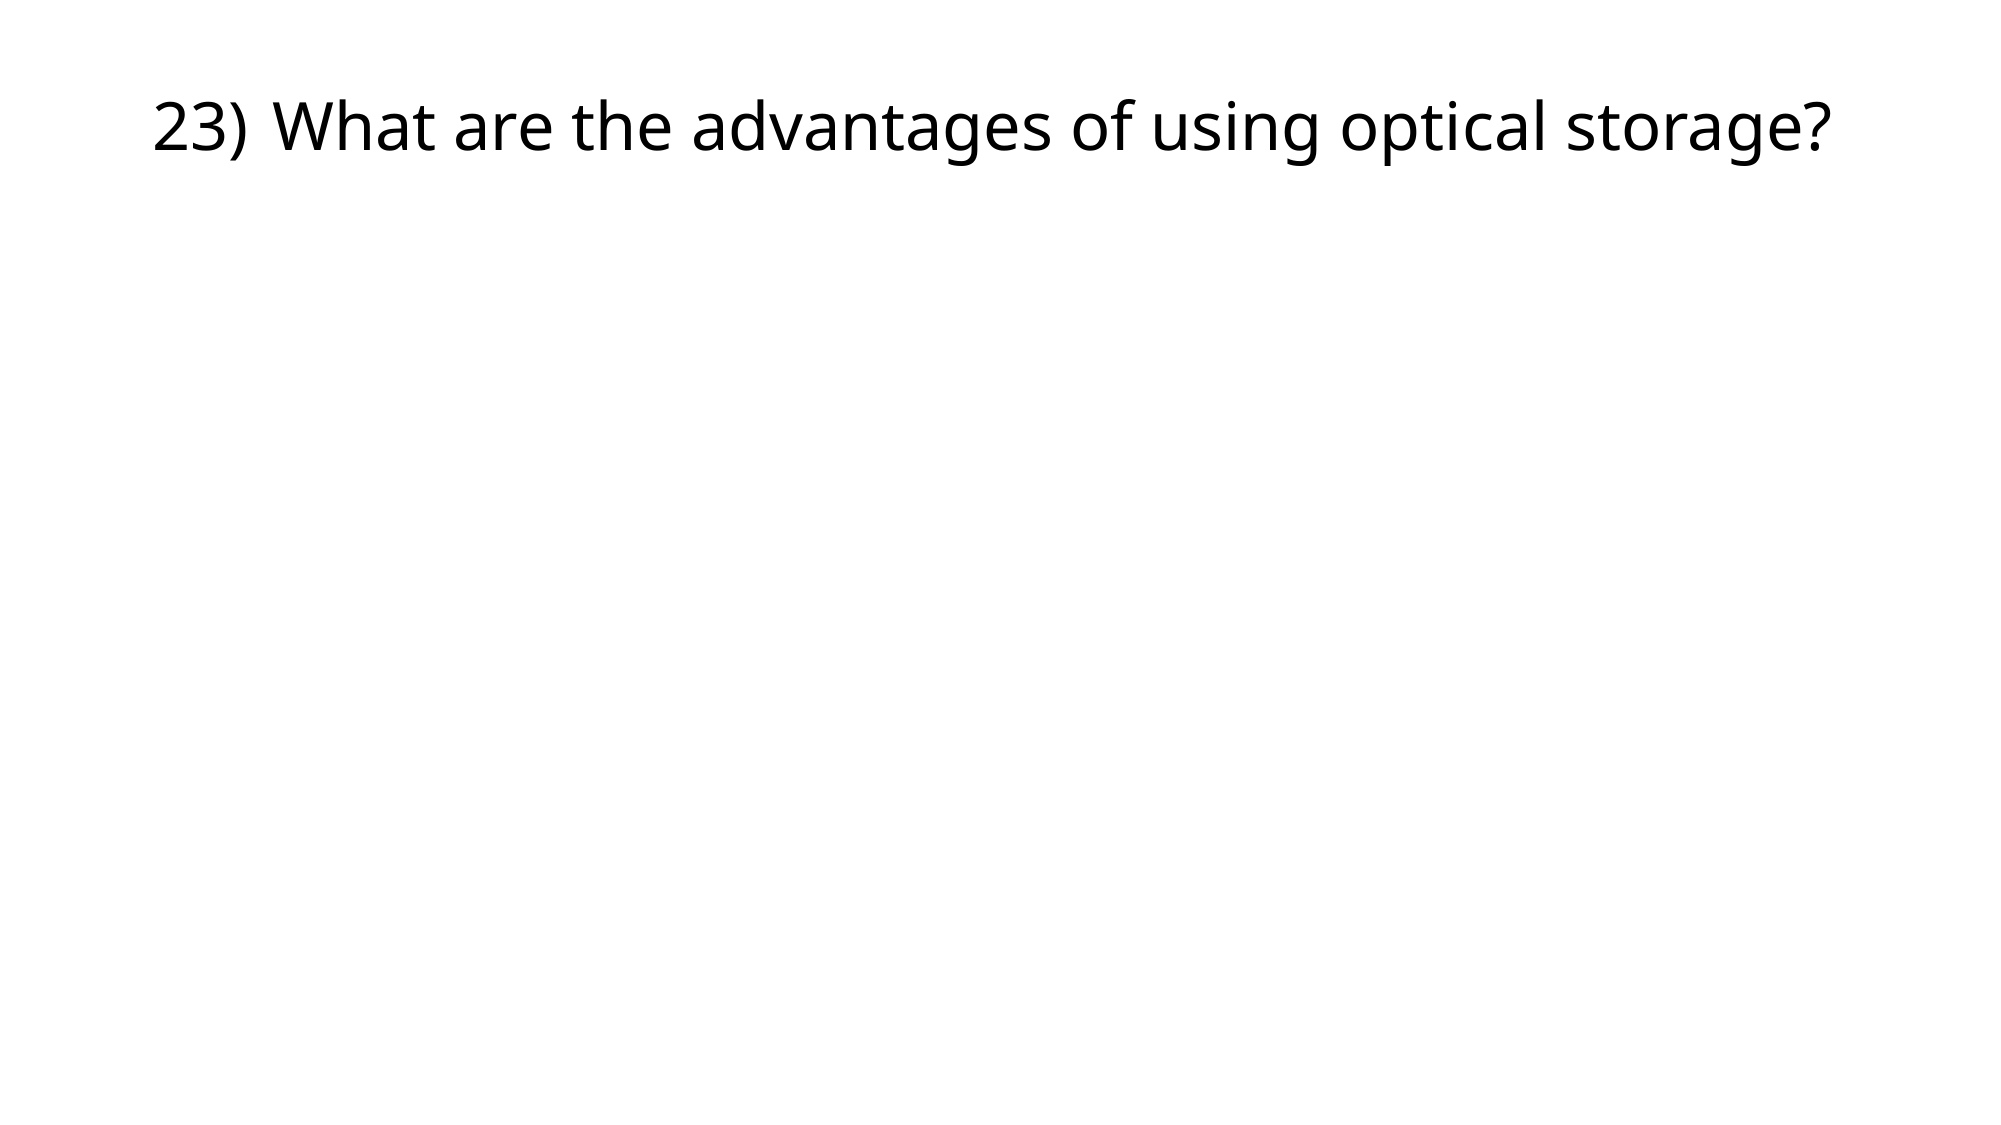

# 23)	What are the advantages of using optical storage?